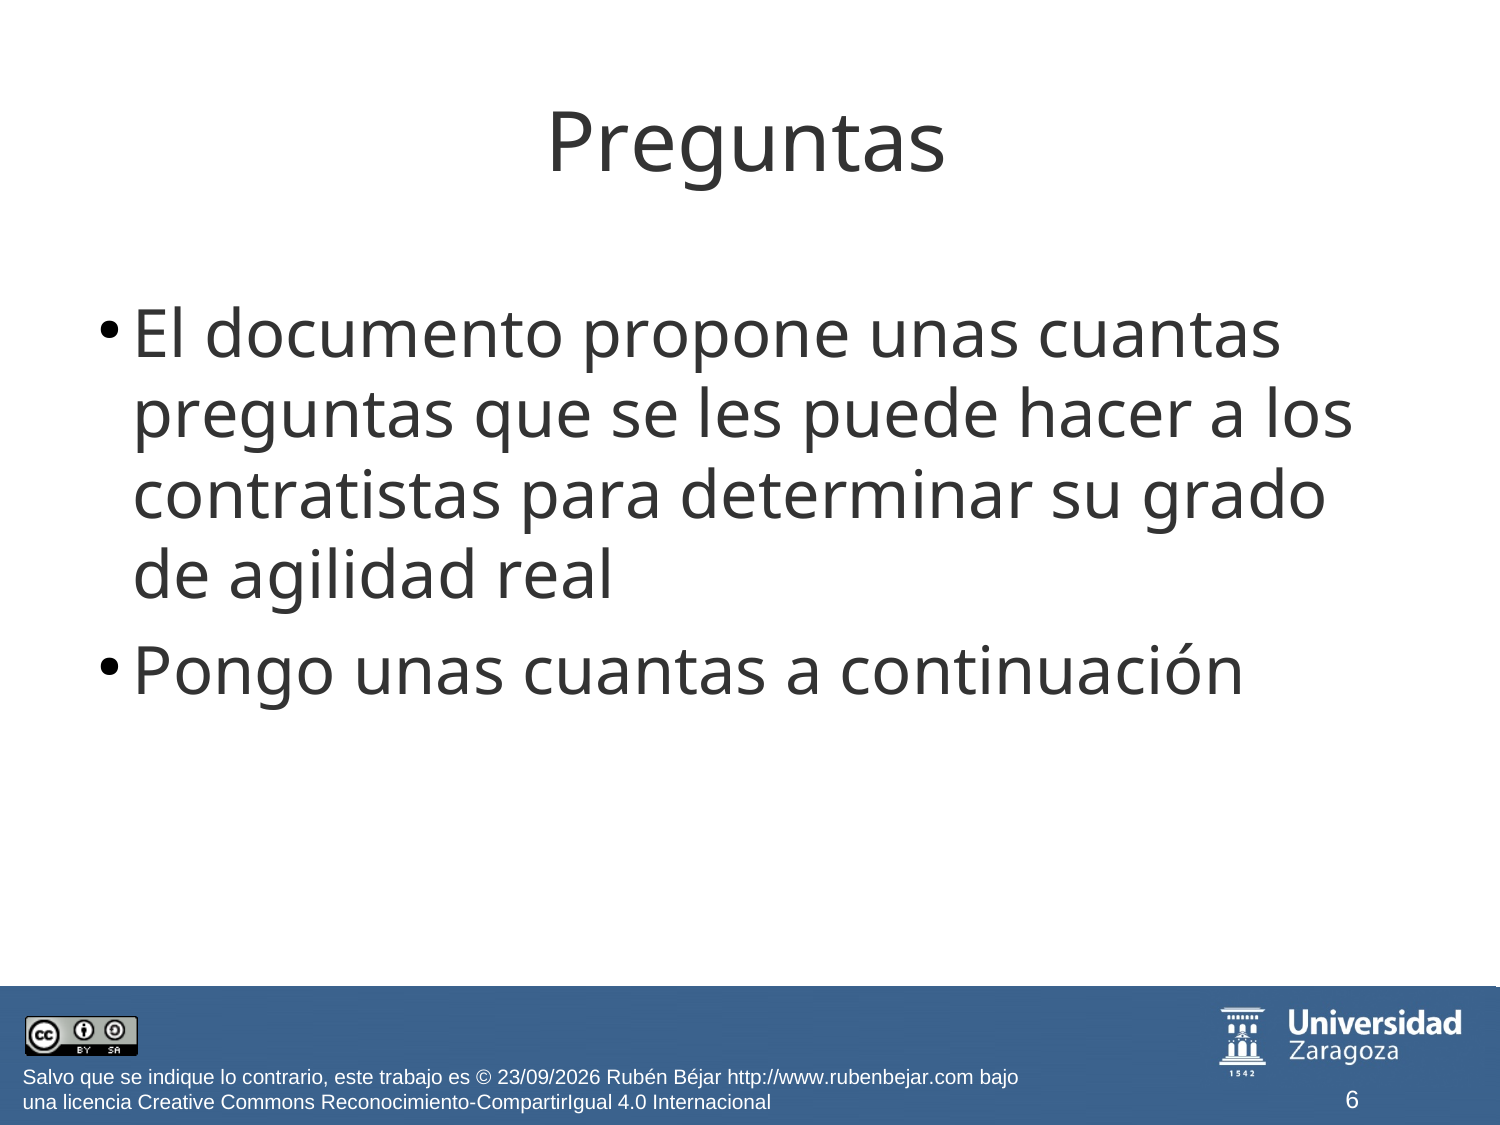

# Preguntas
El documento propone unas cuantas preguntas que se les puede hacer a los contratistas para determinar su grado de agilidad real
Pongo unas cuantas a continuación